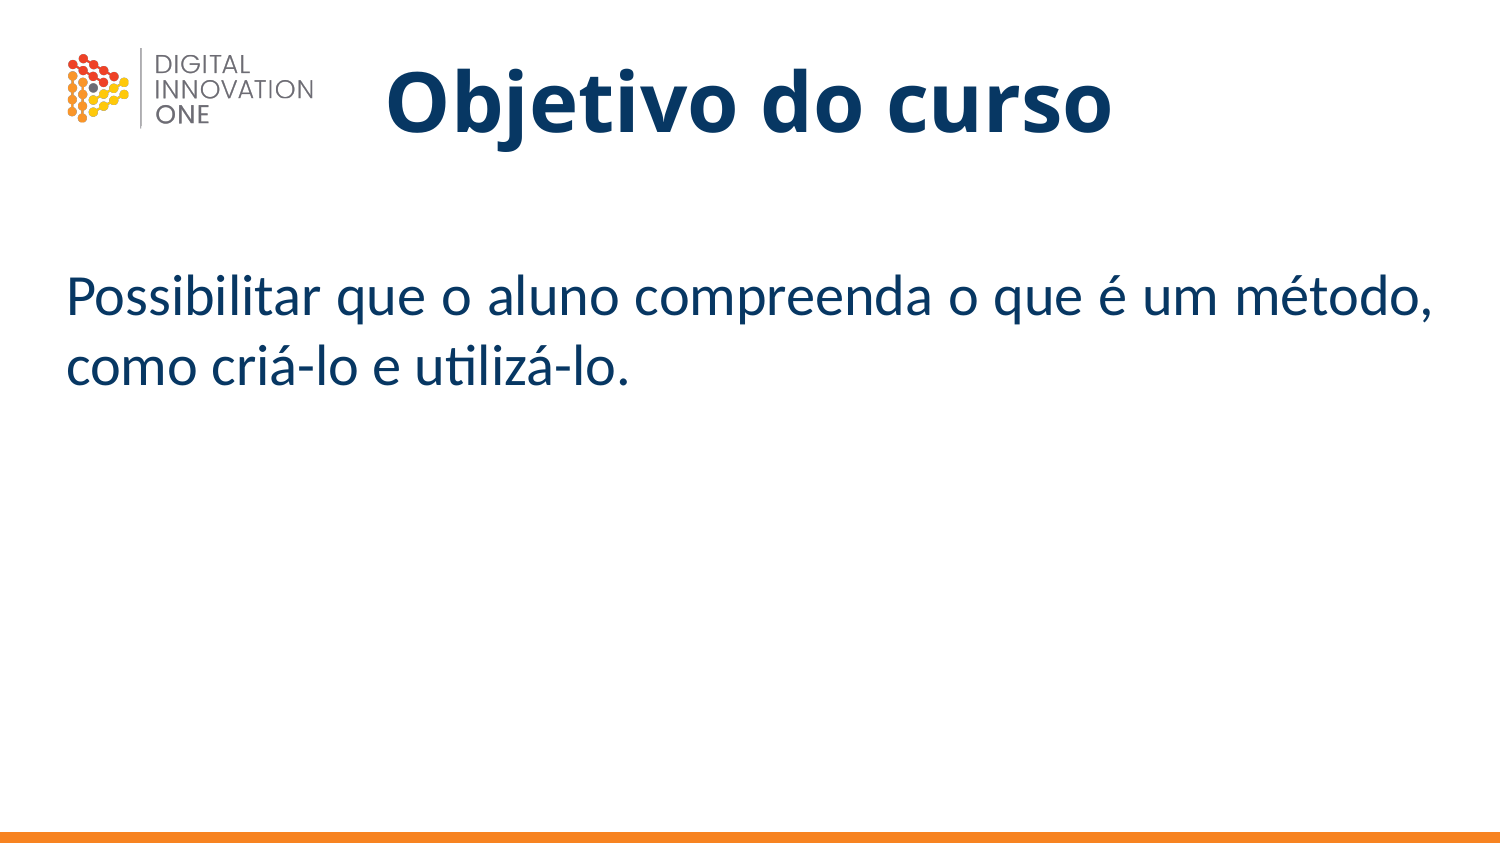

# Objetivo do curso
Possibilitar que o aluno compreenda o que é um método, como criá-lo e utilizá-lo.